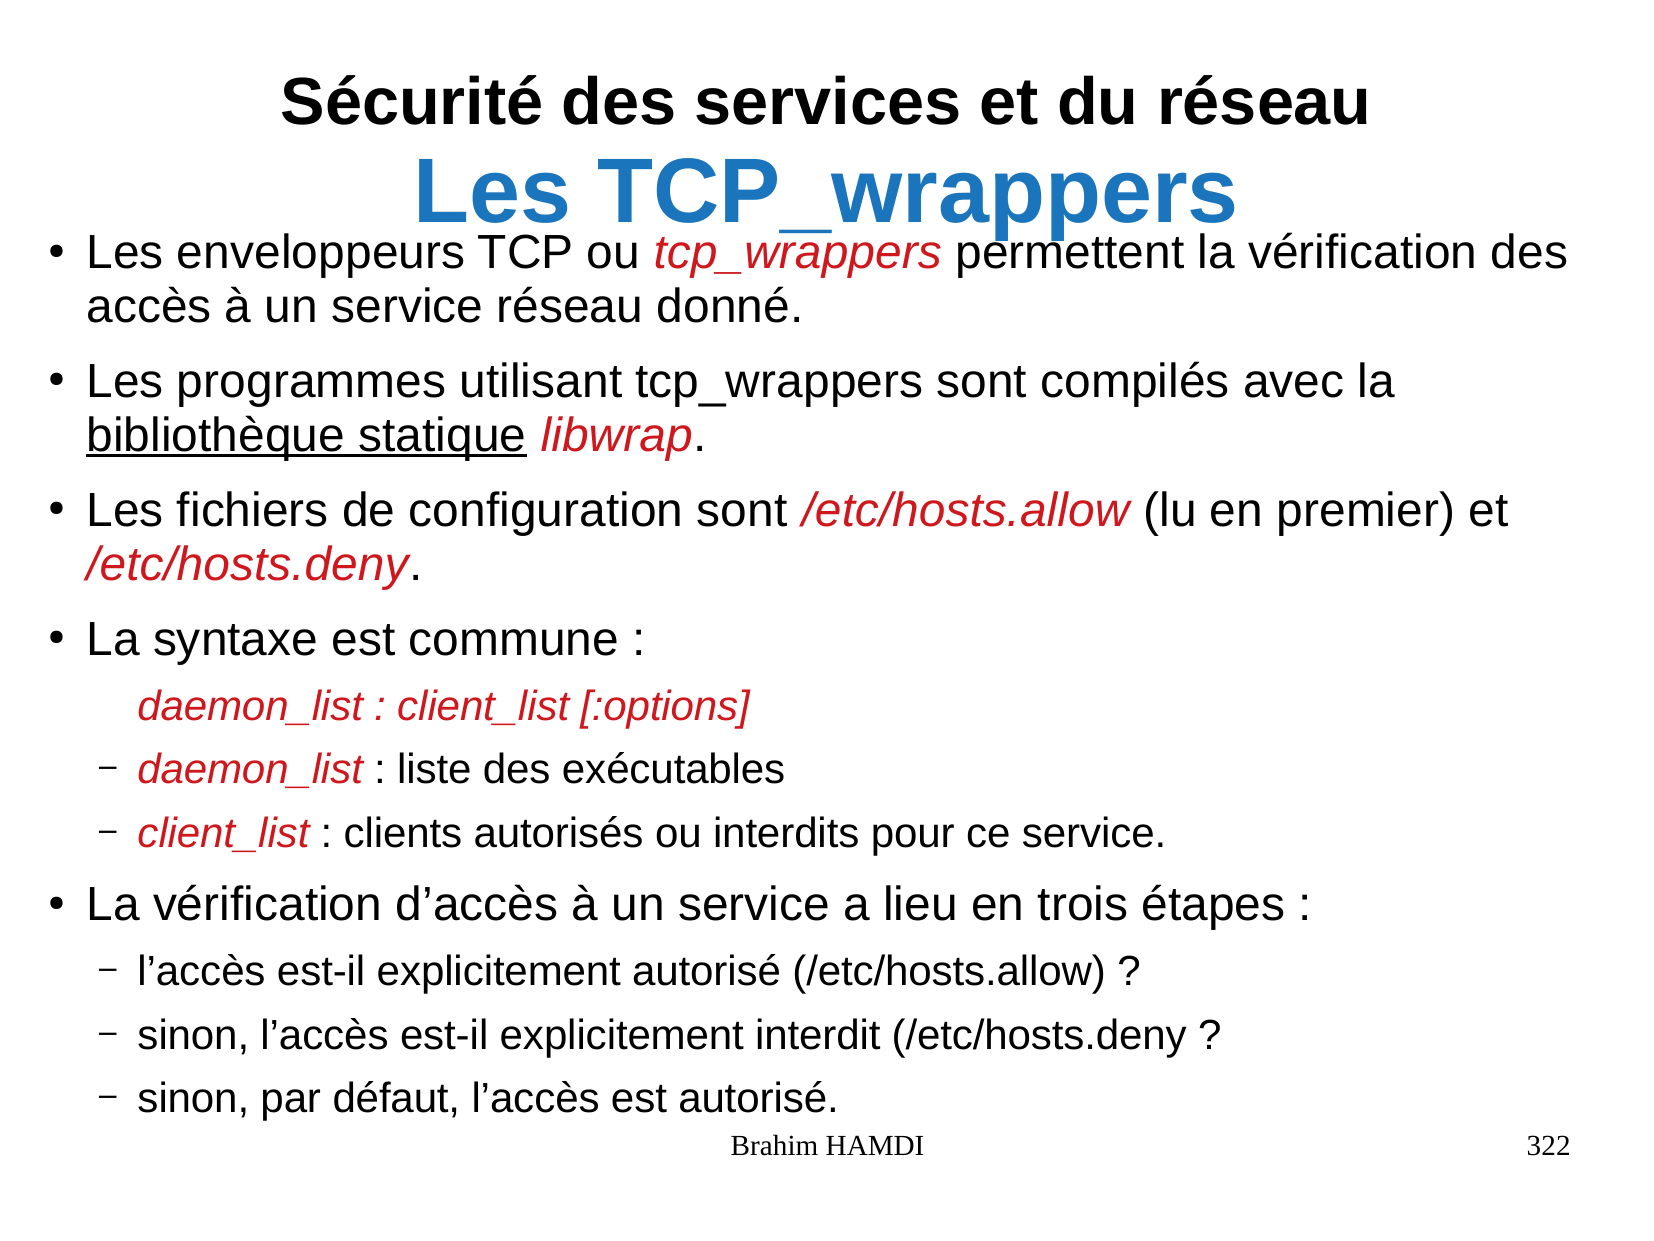

# Sécurité des services et du réseau Les TCP_wrappers
Les enveloppeurs TCP ou tcp_wrappers permettent la vérification des accès à un service réseau donné.
Les programmes utilisant tcp_wrappers sont compilés avec la bibliothèque statique libwrap.
Les fichiers de configuration sont /etc/hosts.allow (lu en premier) et /etc/hosts.deny.
La syntaxe est commune :
daemon_list : client_list [:options]
daemon_list : liste des exécutables
client_list : clients autorisés ou interdits pour ce service.
La vérification d’accès à un service a lieu en trois étapes :
l’accès est-il explicitement autorisé (/etc/hosts.allow) ?
sinon, l’accès est-il explicitement interdit (/etc/hosts.deny ?
sinon, par défaut, l’accès est autorisé.
Brahim HAMDI
322